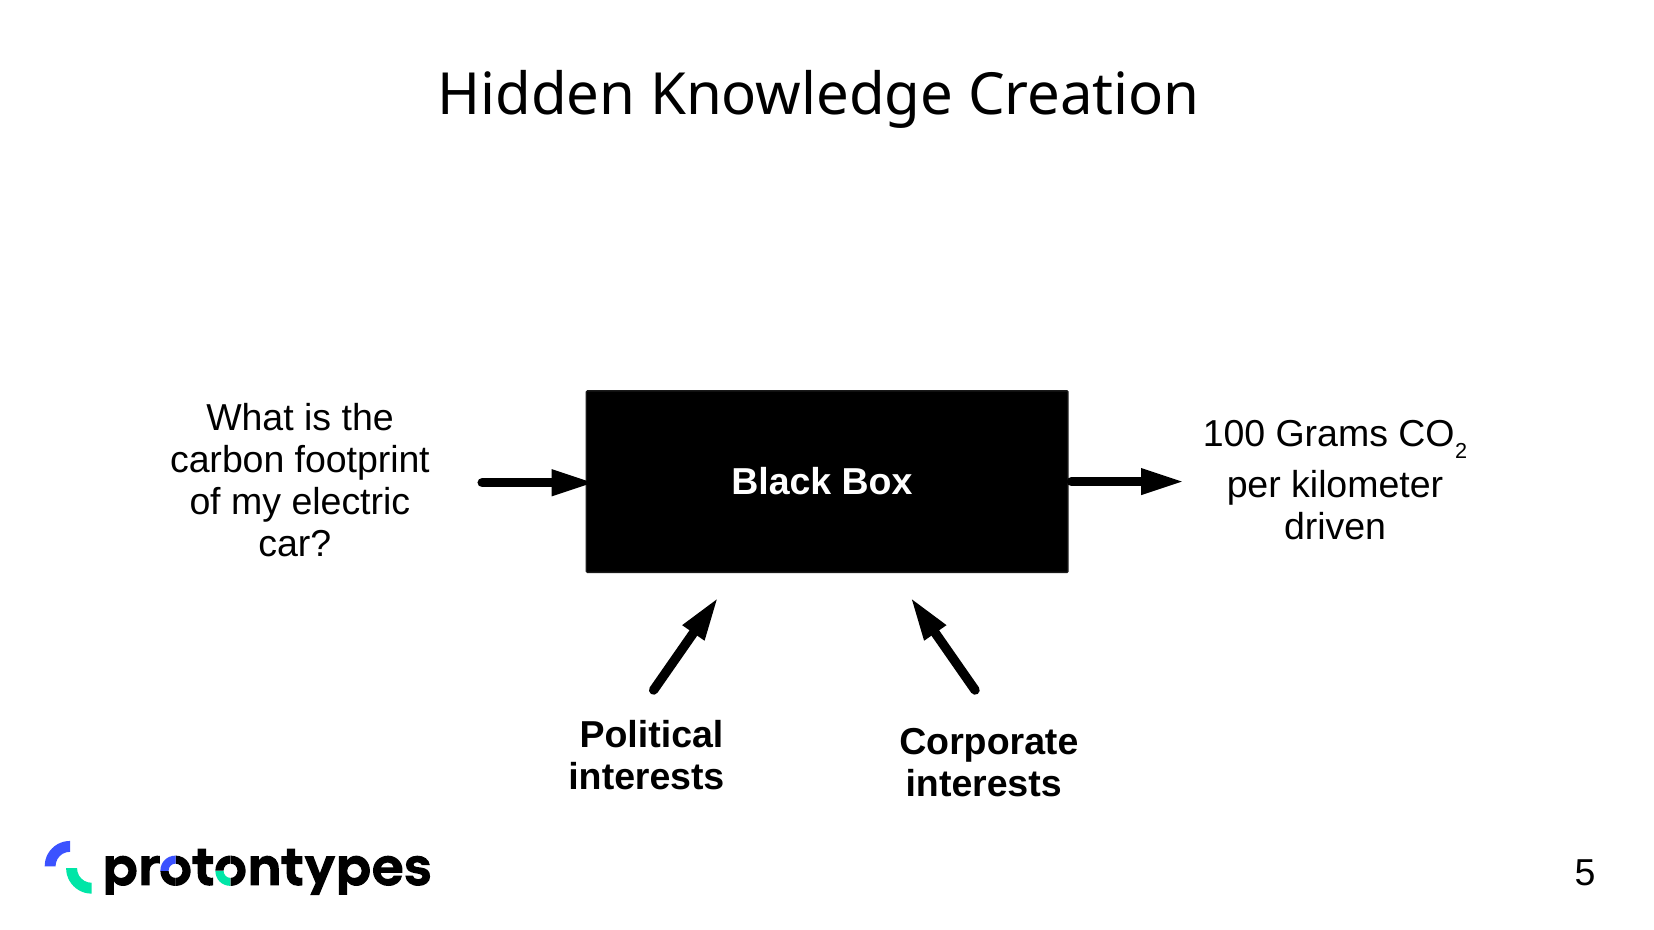

# Hidden Knowledge Creation
What is the carbon footprint of my electric car?
Black Box
100 Grams CO2 per kilometer driven
Political interests
Corporate interests
5